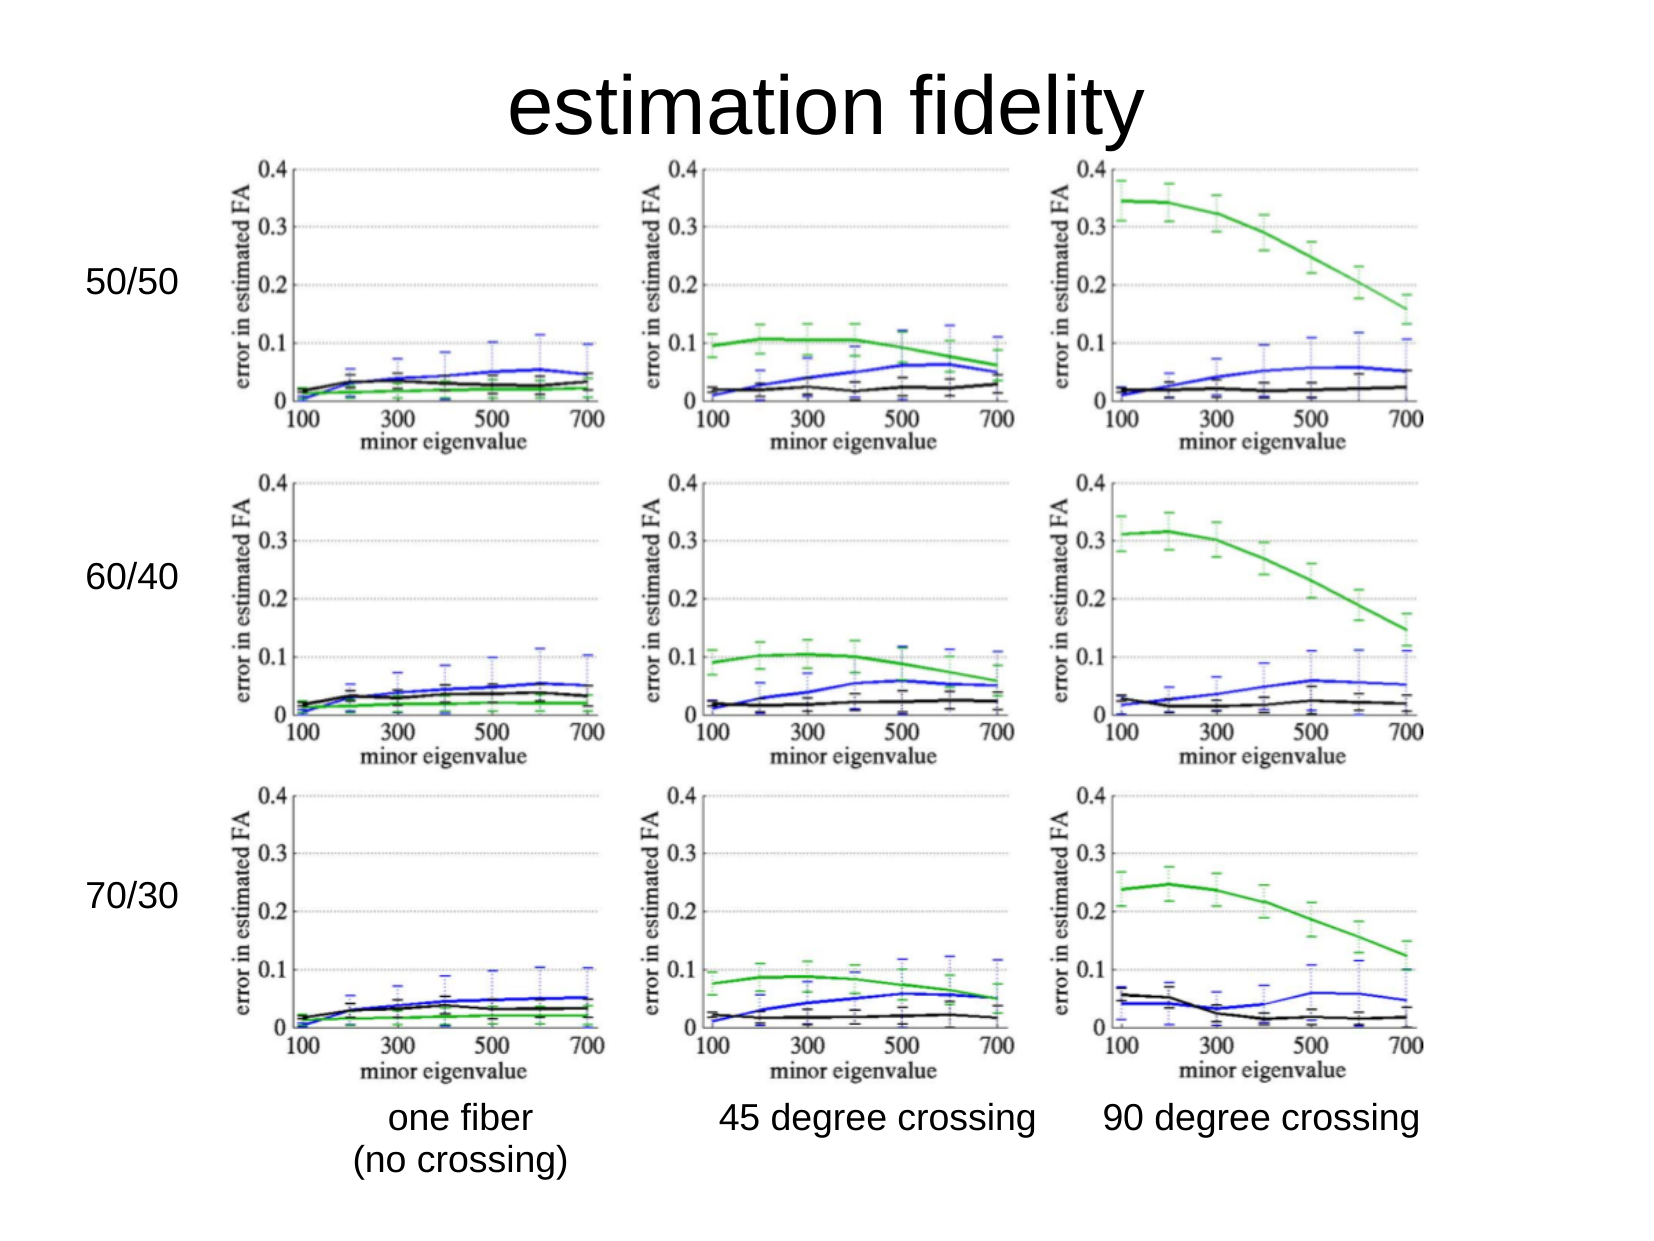

# estimation fidelity
50/50
60/40
70/30
one fiber
(no crossing)
45 degree crossing
90 degree crossing